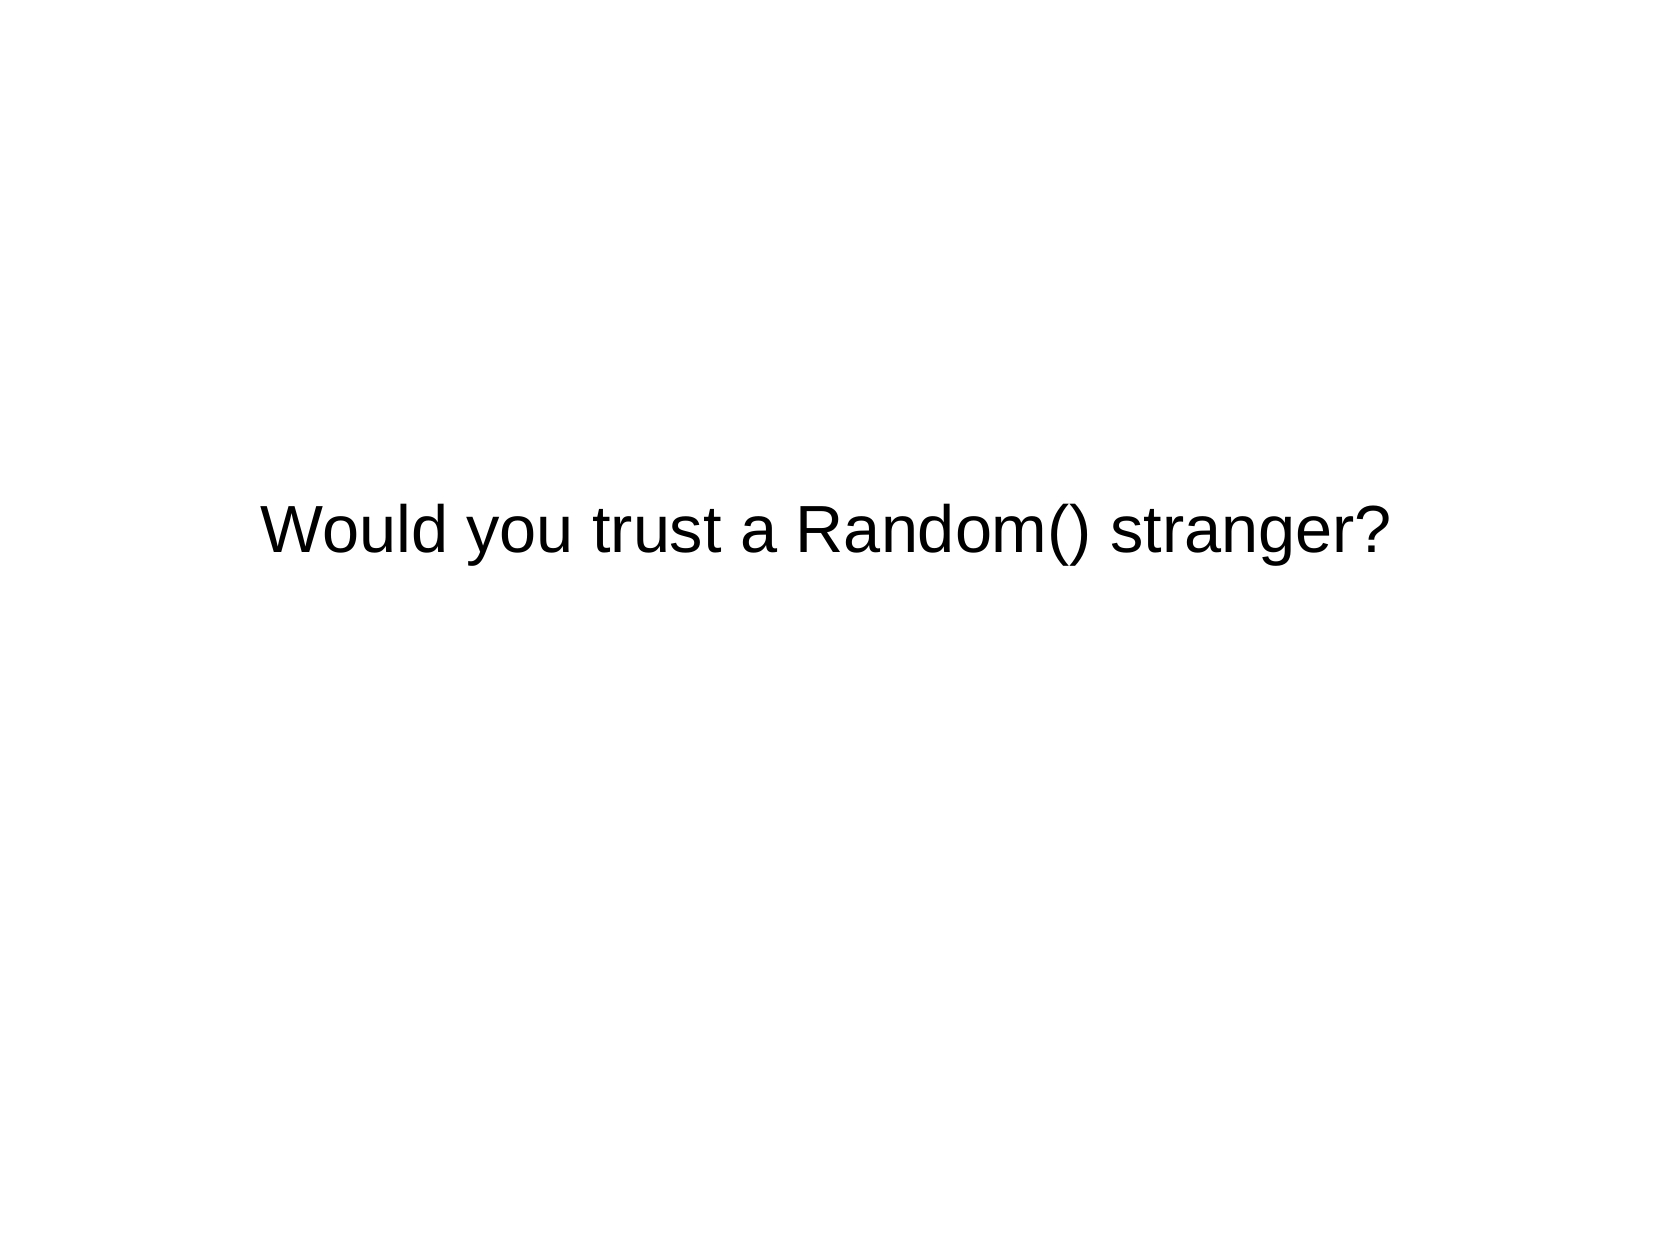

# Would you trust a Random() stranger?